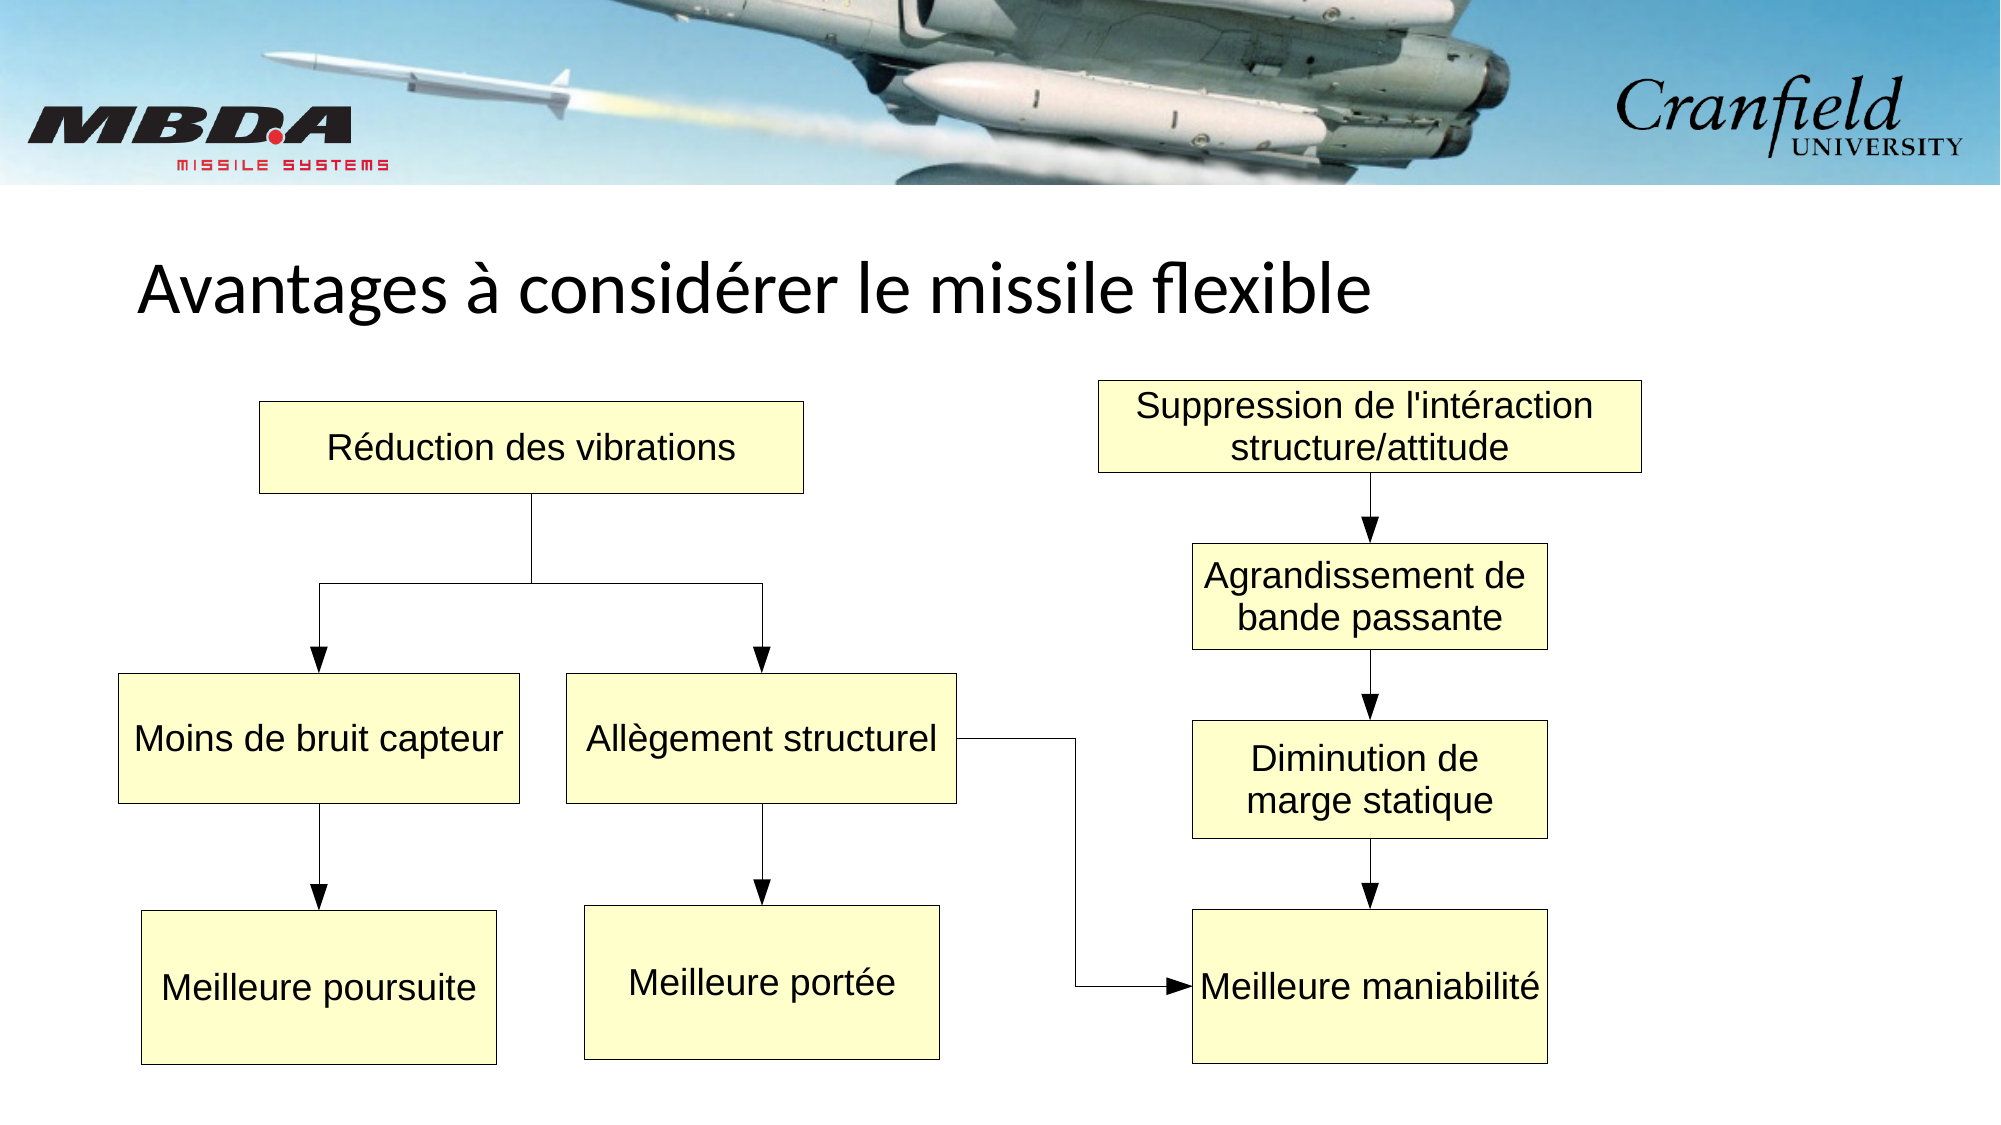

# Avantages à considérer le missile flexible
Suppression de l'intéraction
structure/attitude
Réduction des vibrations
Agrandissement de
bande passante
Moins de bruit capteur
Allègement structurel
Diminution de
marge statique
Meilleure portée
Meilleure maniabilité
Meilleure poursuite